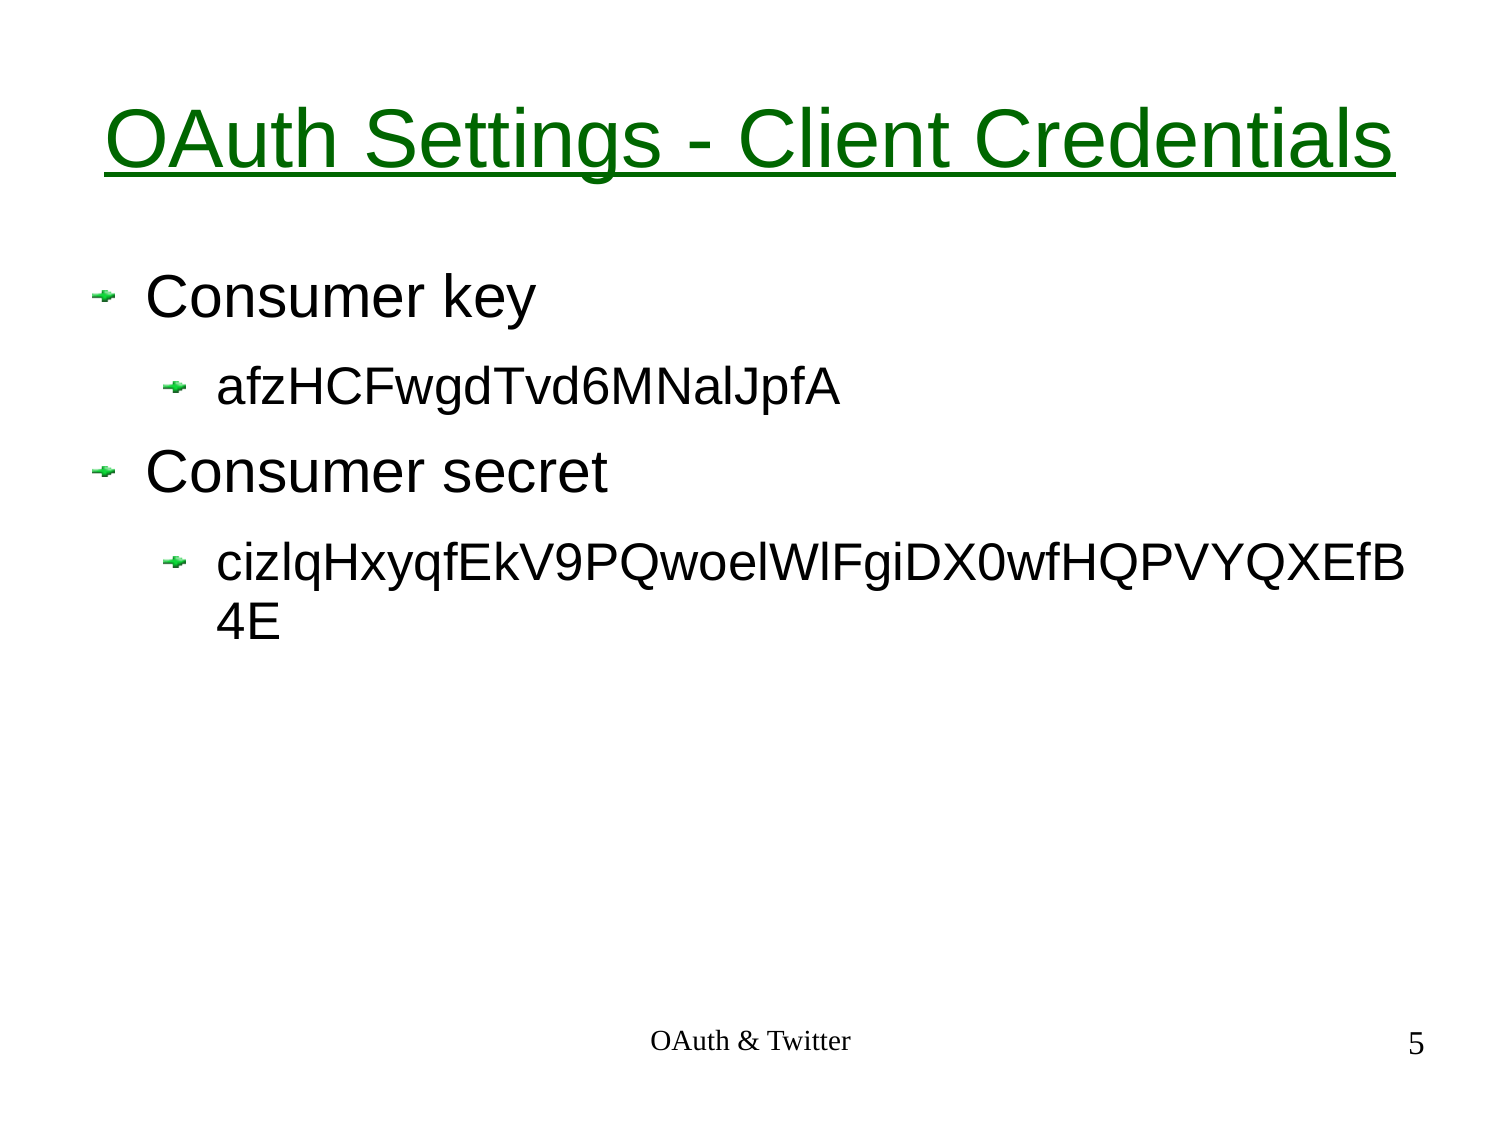

# OAuth Settings - Client Credentials
Consumer key
afzHCFwgdTvd6MNalJpfA
Consumer secret
cizlqHxyqfEkV9PQwoelWlFgiDX0wfHQPVYQXEfB4E
OAuth & Twitter
5